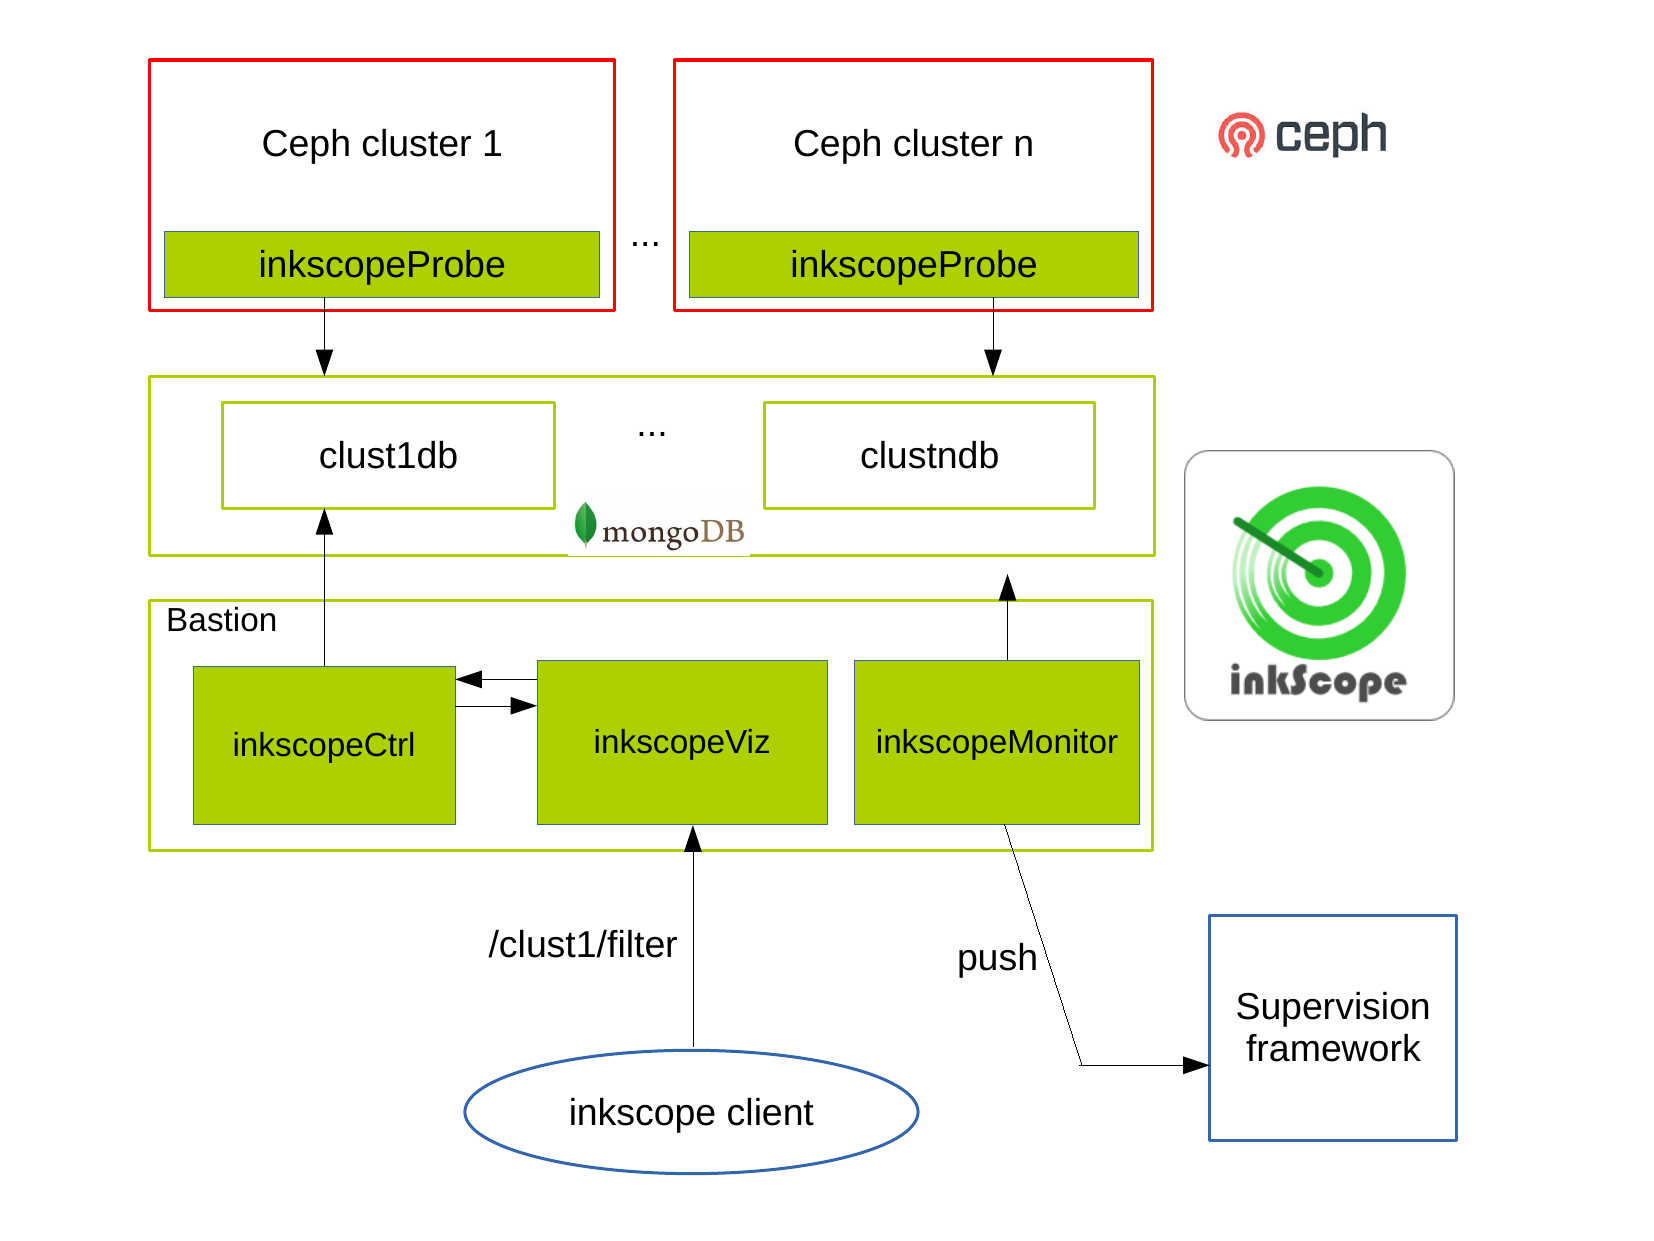

Ceph cluster 1
Ceph cluster n
...
inkscopeProbe
inkscopeProbe
...
clust1db
clustndb
Bastion
inkscopeViz
inkscopeMonitor
inkscopeCtrl
Supervision
framework
/clust1/filter
push
inkscope client